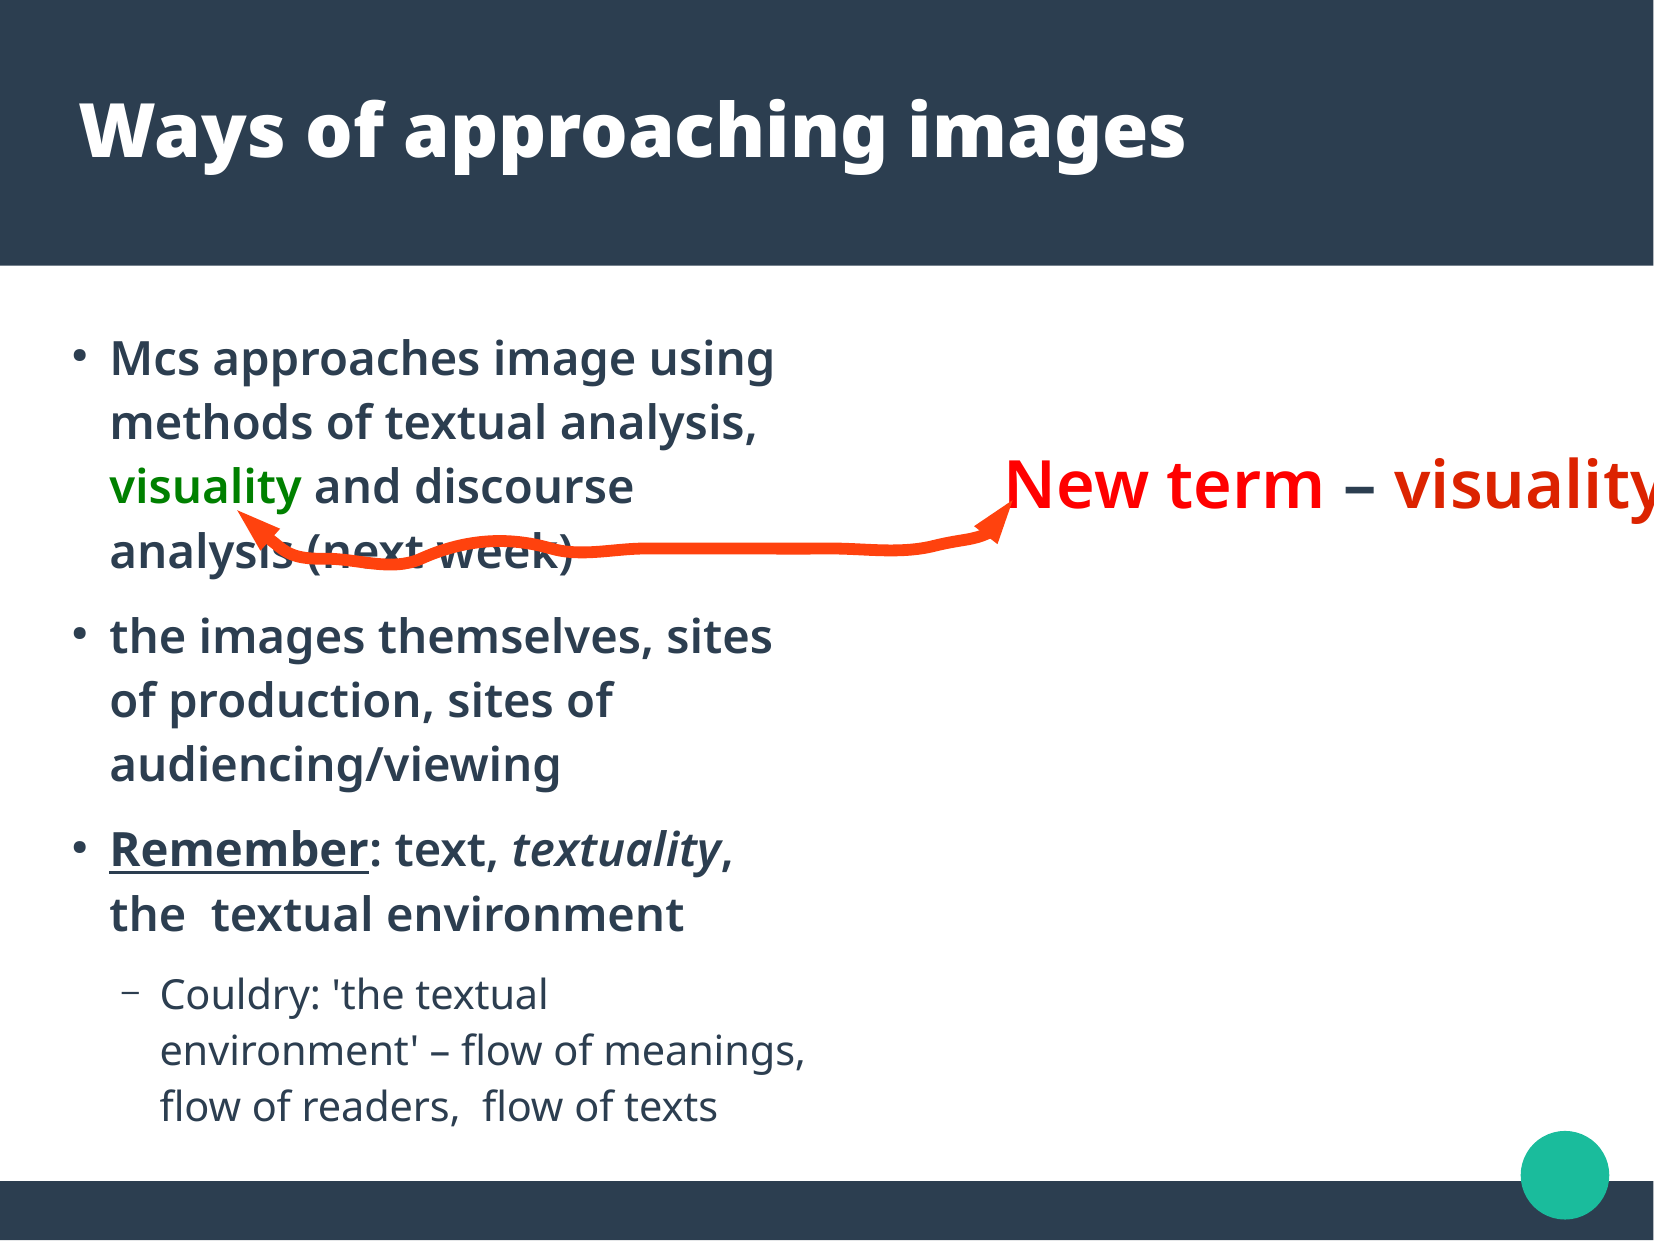

# Ways of approaching images
Mcs approaches image using methods of textual analysis, visuality and discourse analysis (next week)
the images themselves, sites of production, sites of audiencing/viewing
Remember: text, textuality, the textual environment
Couldry: 'the textual environment' – flow of meanings, flow of readers, flow of texts
New term – visuality